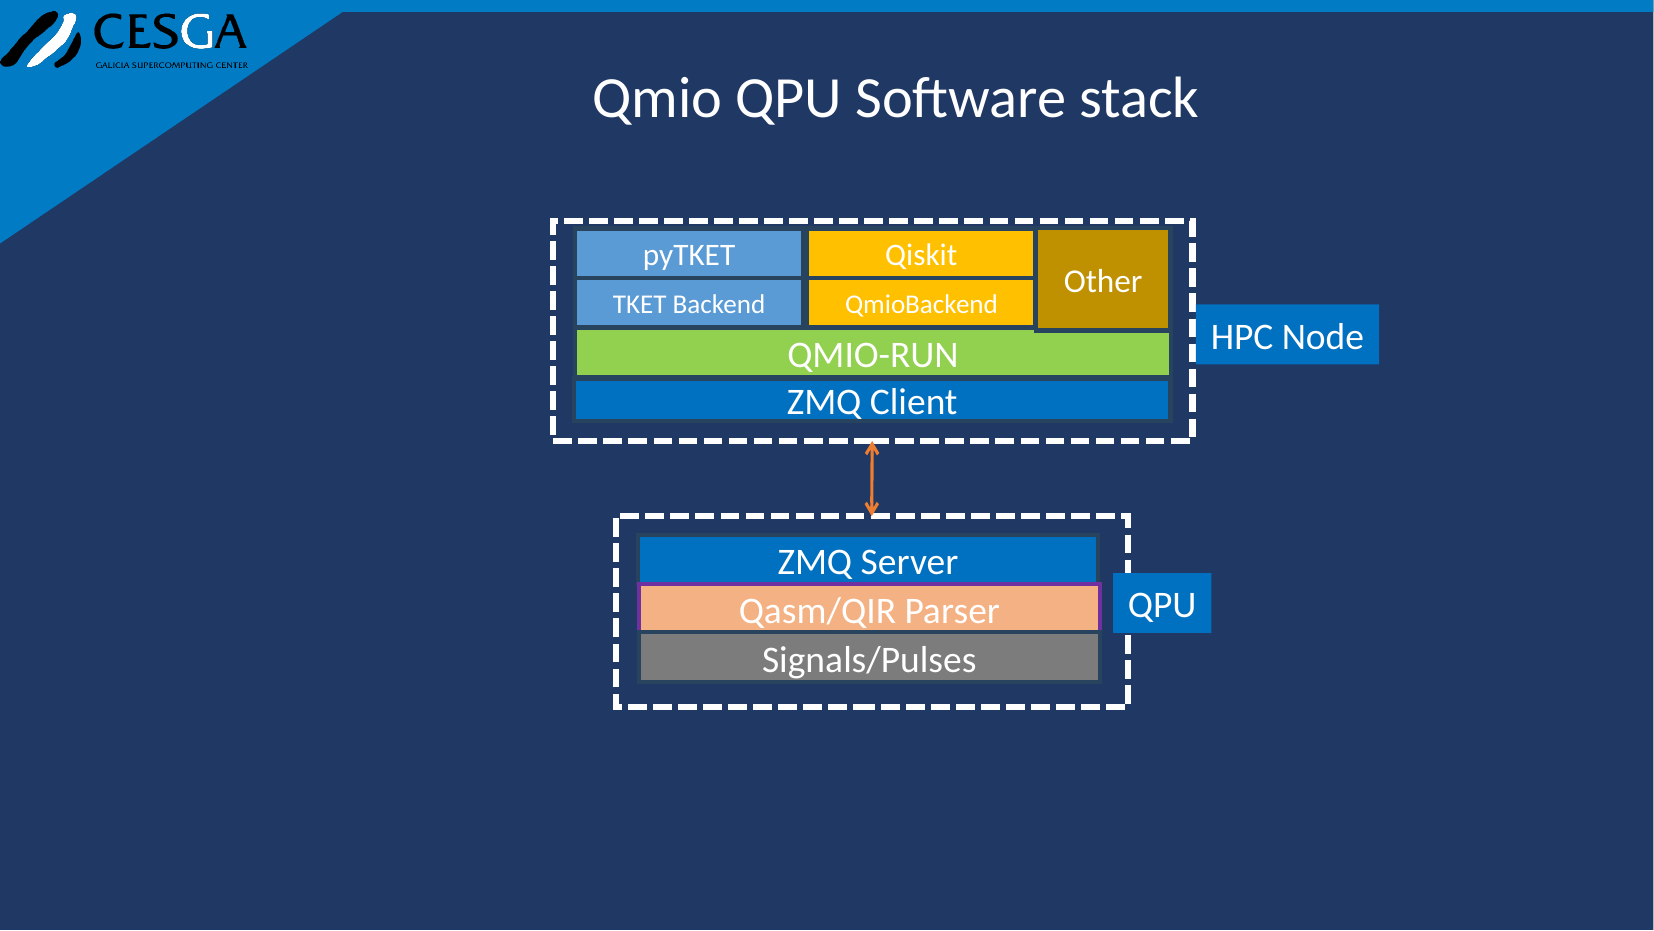

Qmio QPU Software stack
Other
pyTKET
Qiskit
TKET Backend
QmioBackend
HPC Node
QMIO-RUN
ZMQ Client
ZMQ Server
QPU
Qasm/QIR Parser
Signals/Pulses